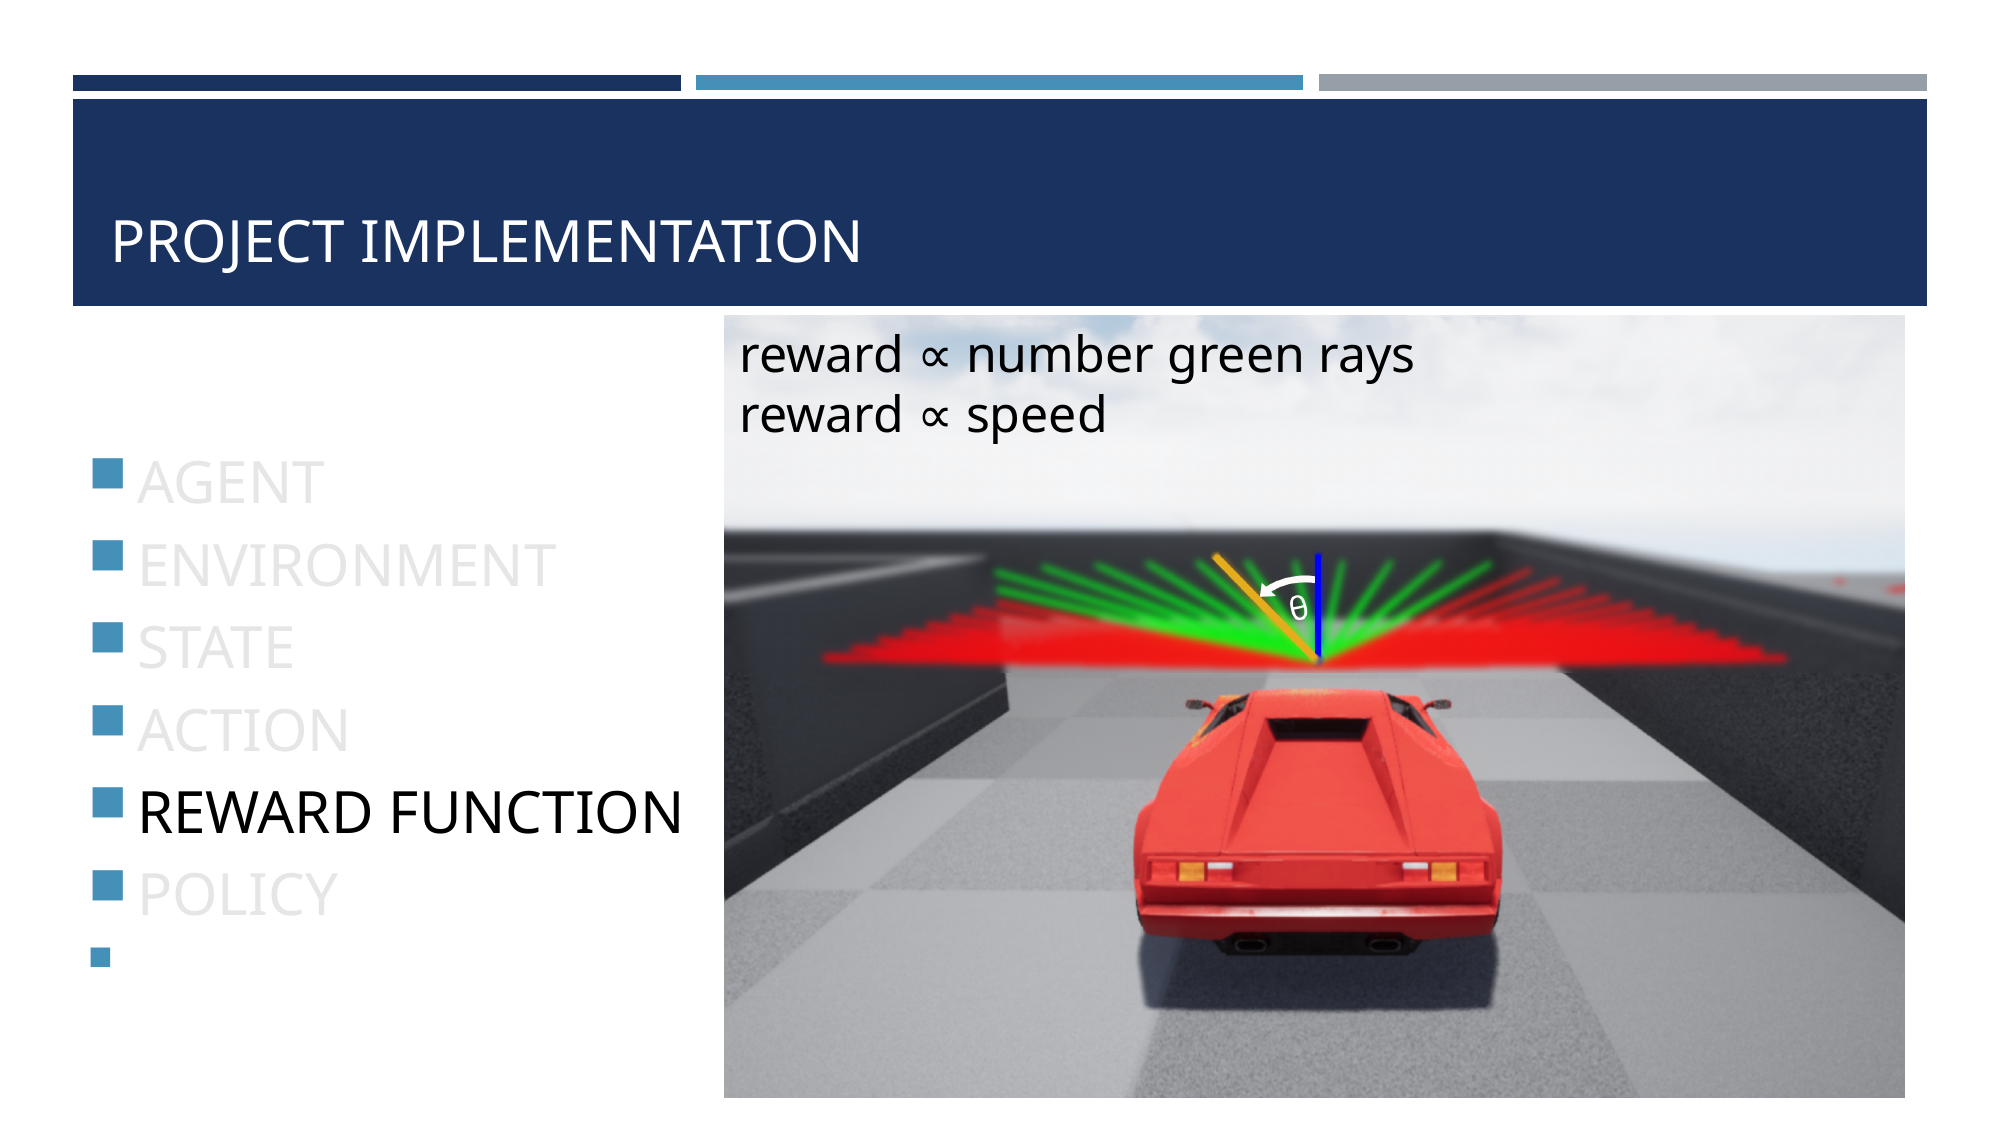

# PROJECT IMPLEMENTATION
AGENT
ENVIRONMENT
STATE
ACTION
REWARD FUNCTION
POLICY
reward ∝ number green rays
reward ∝ speed